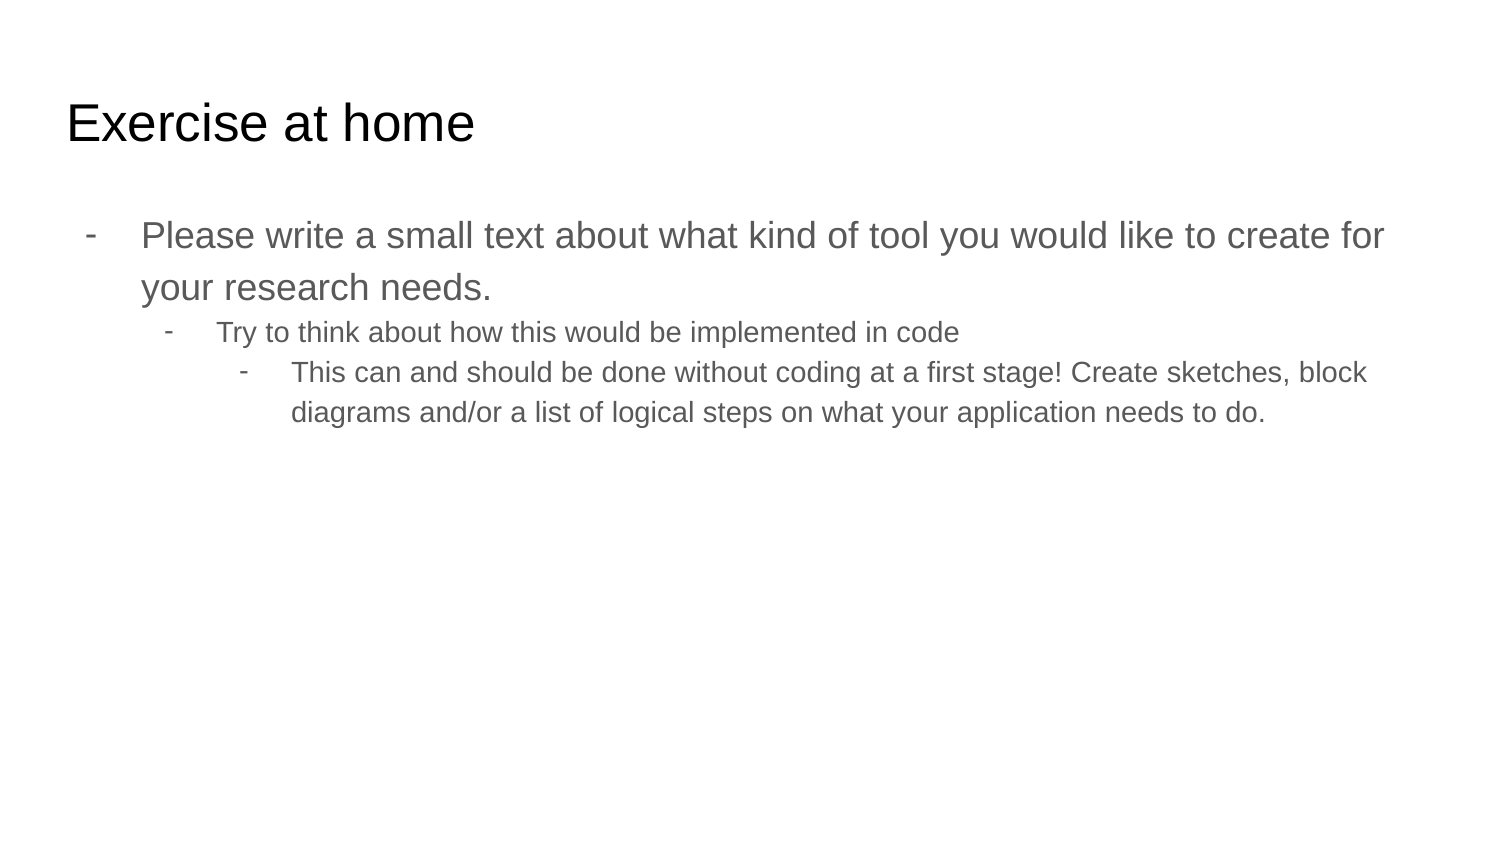

# Exercise at home
Please write a small text about what kind of tool you would like to create for your research needs.
Try to think about how this would be implemented in code
This can and should be done without coding at a first stage! Create sketches, block diagrams and/or a list of logical steps on what your application needs to do.